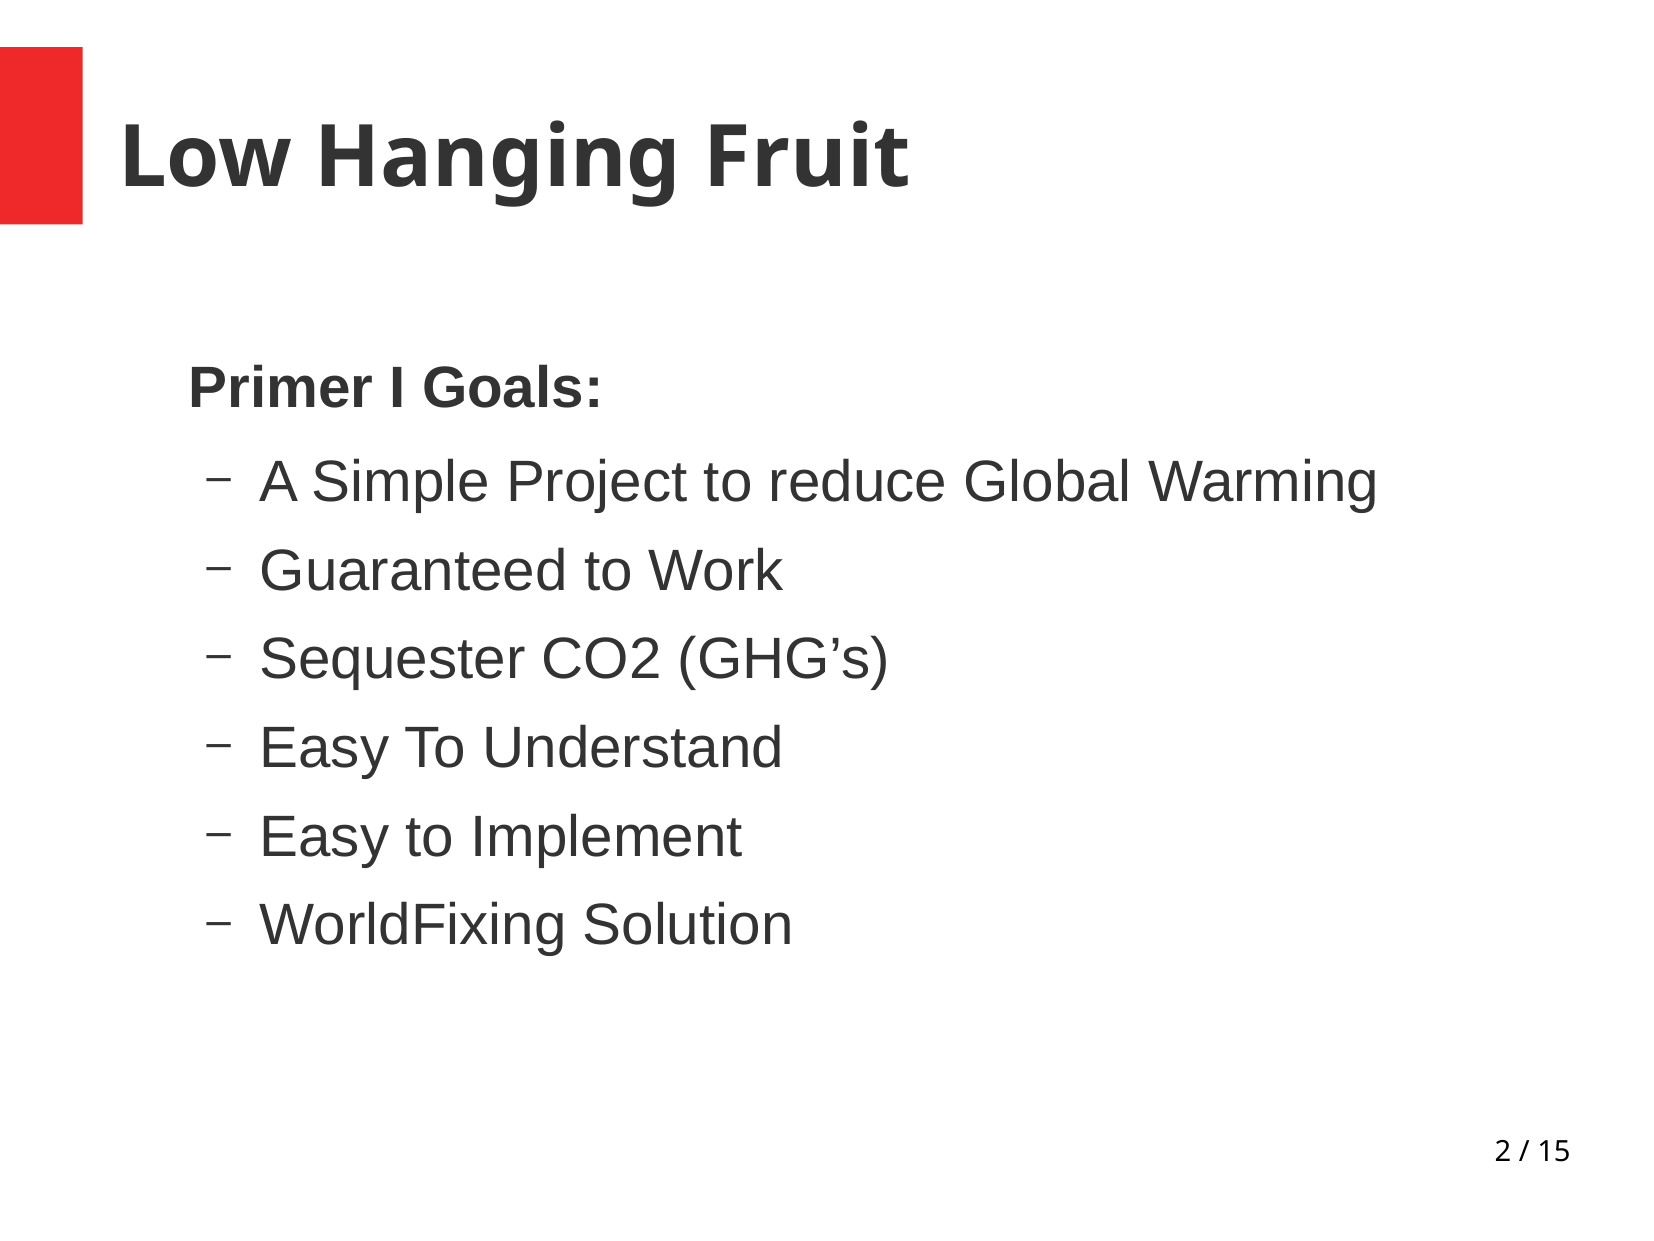

# Low Hanging Fruit
Primer I Goals:
A Simple Project to reduce Global Warming
Guaranteed to Work
Sequester CO2 (GHG’s)
Easy To Understand
Easy to Implement
WorldFixing Solution
2